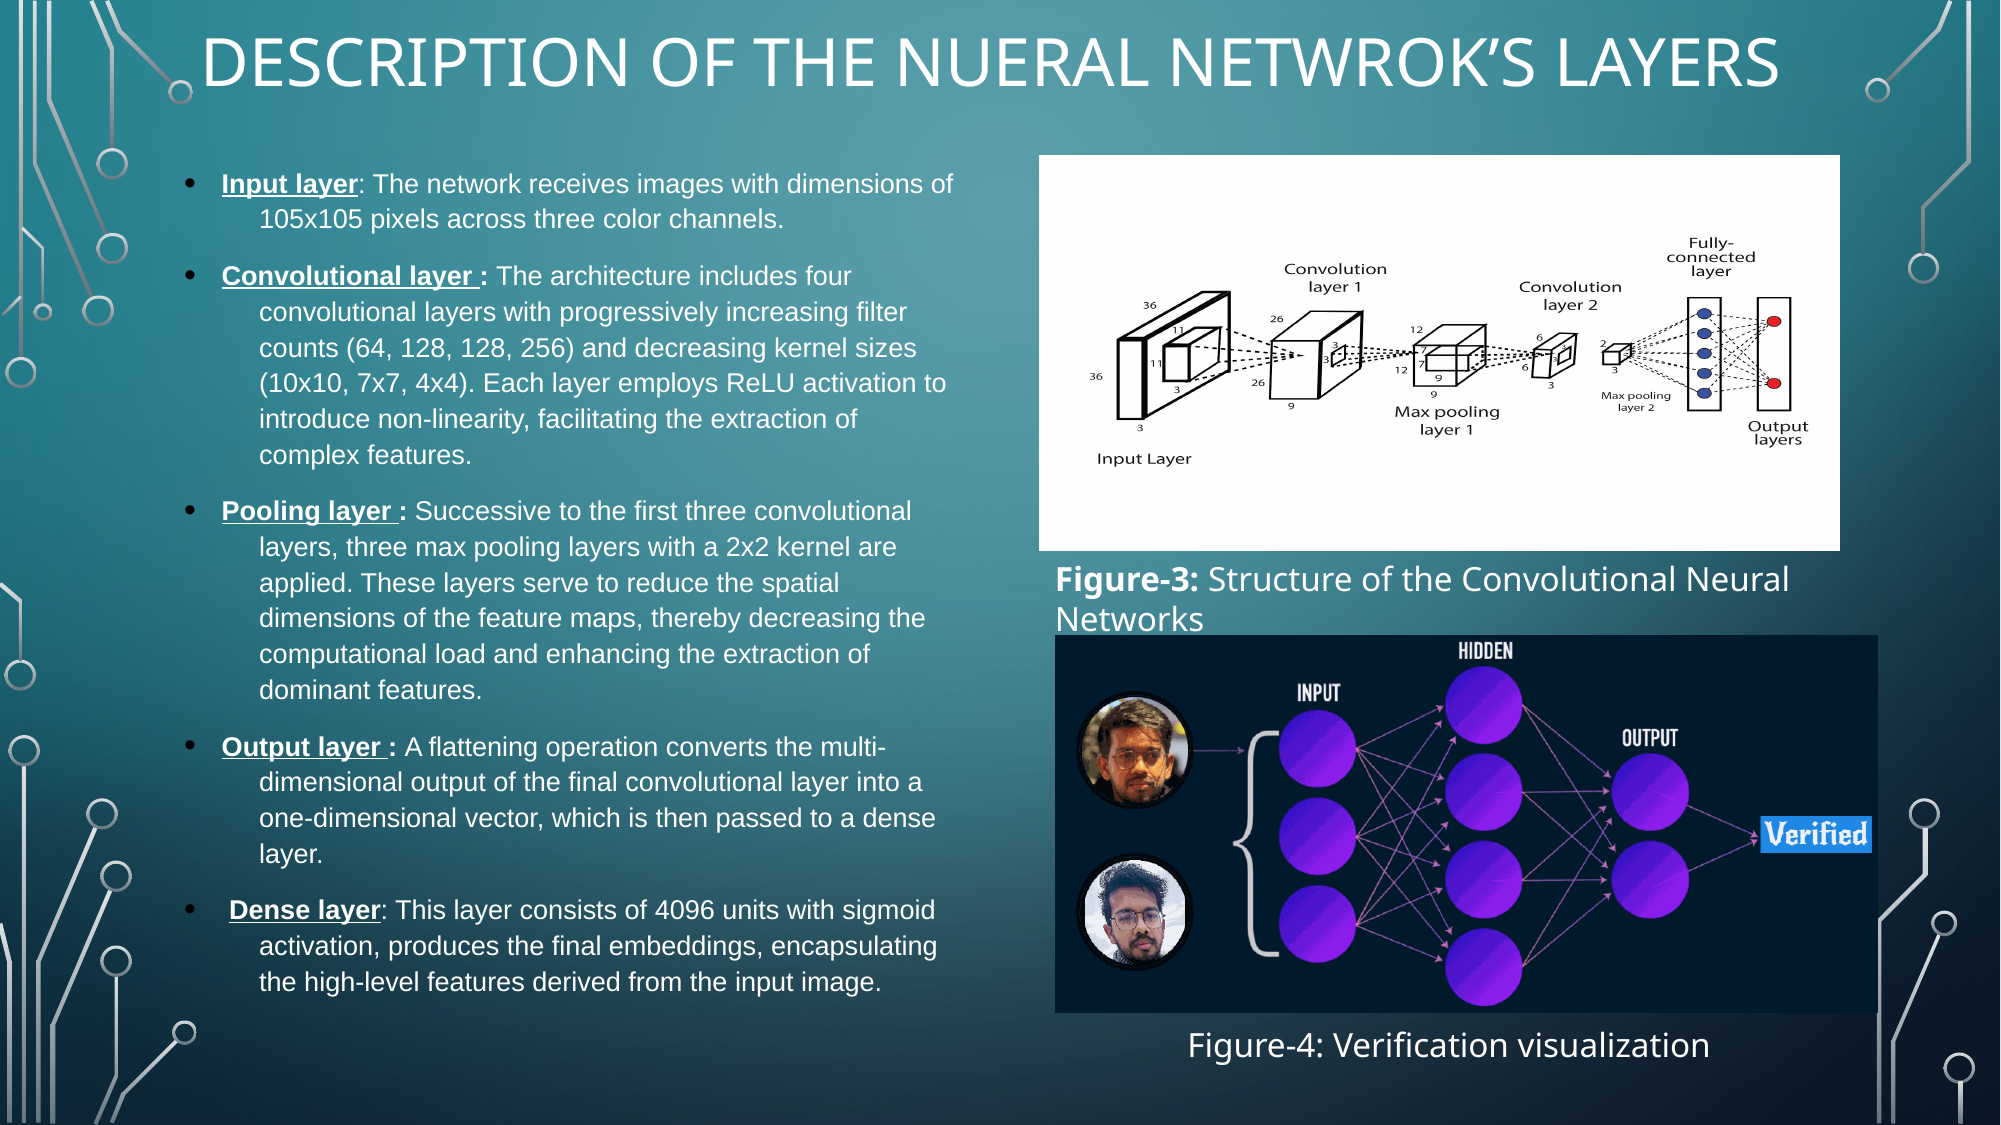

# DESCRIPTION of THE NUERAL NETWROK’S LAYERS
Input layer: The network receives images with dimensions of 105x105 pixels across three color channels.
Convolutional layer : The architecture includes four convolutional layers with progressively increasing filter counts (64, 128, 128, 256) and decreasing kernel sizes (10x10, 7x7, 4x4). Each layer employs ReLU activation to introduce non-linearity, facilitating the extraction of complex features.
Pooling layer : Successive to the first three convolutional layers, three max pooling layers with a 2x2 kernel are applied. These layers serve to reduce the spatial dimensions of the feature maps, thereby decreasing the computational load and enhancing the extraction of dominant features.
Output layer : A flattening operation converts the multi-dimensional output of the final convolutional layer into a one-dimensional vector, which is then passed to a dense layer.
 Dense layer: This layer consists of 4096 units with sigmoid activation, produces the final embeddings, encapsulating the high-level features derived from the input image.
Figure-3: Structure of the Convolutional Neural Networks
Figure-4: Verification visualization